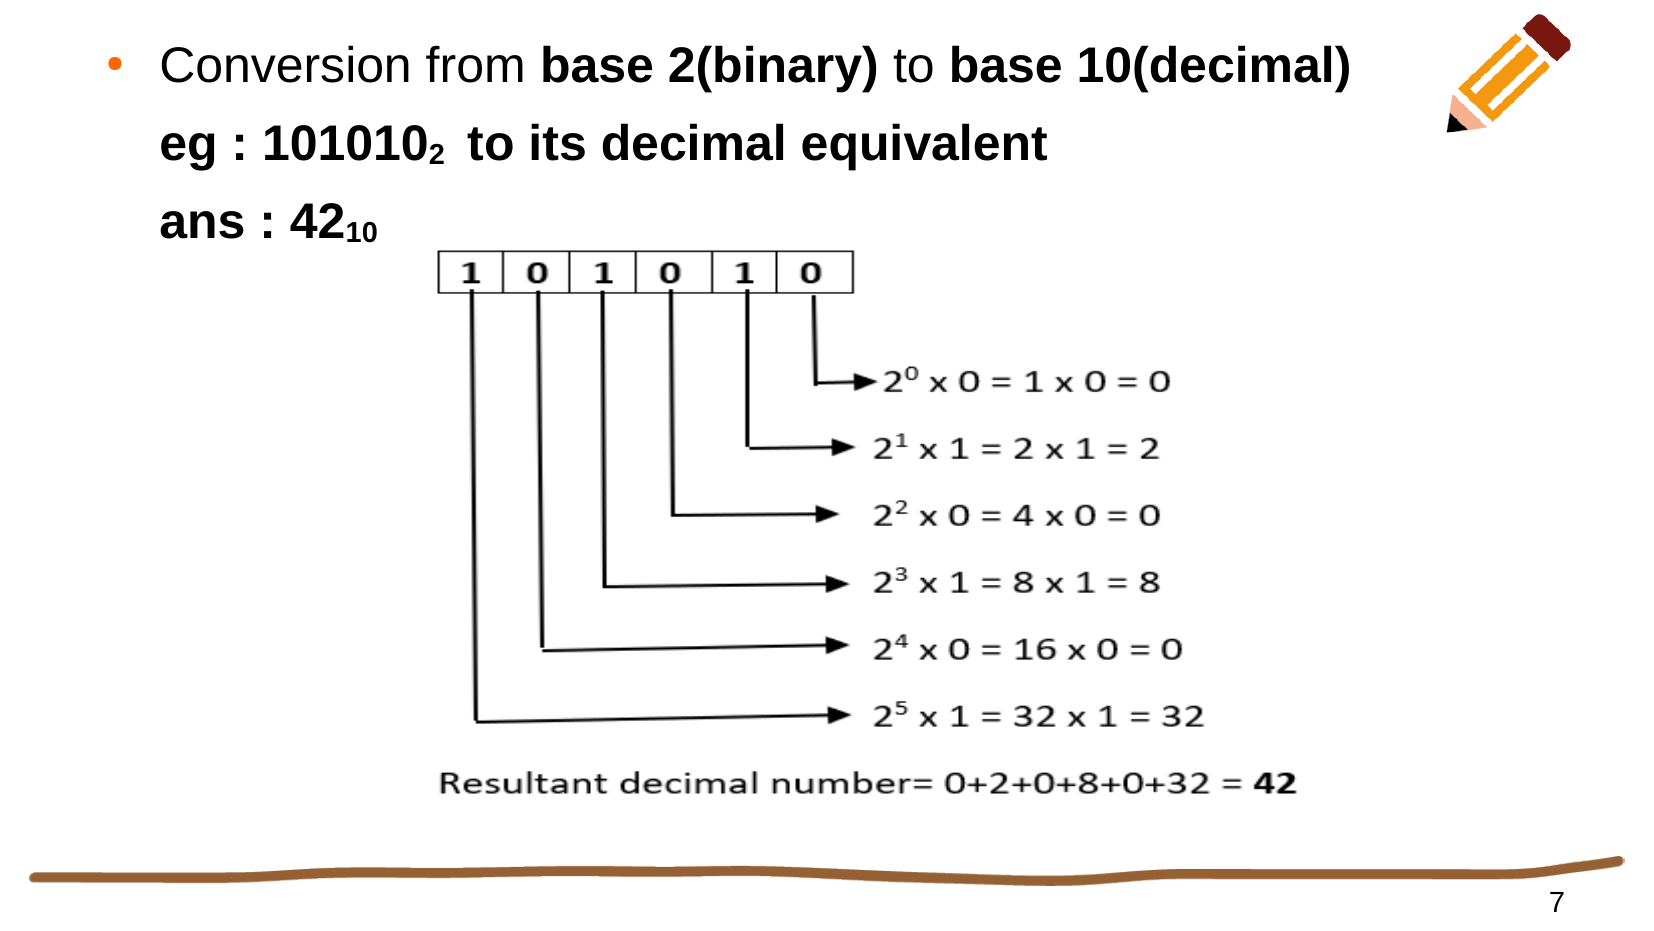

# Conversion from base 2(binary) to base 10(decimal)
eg : 1010102 to its decimal equivalent
ans : 4210
7